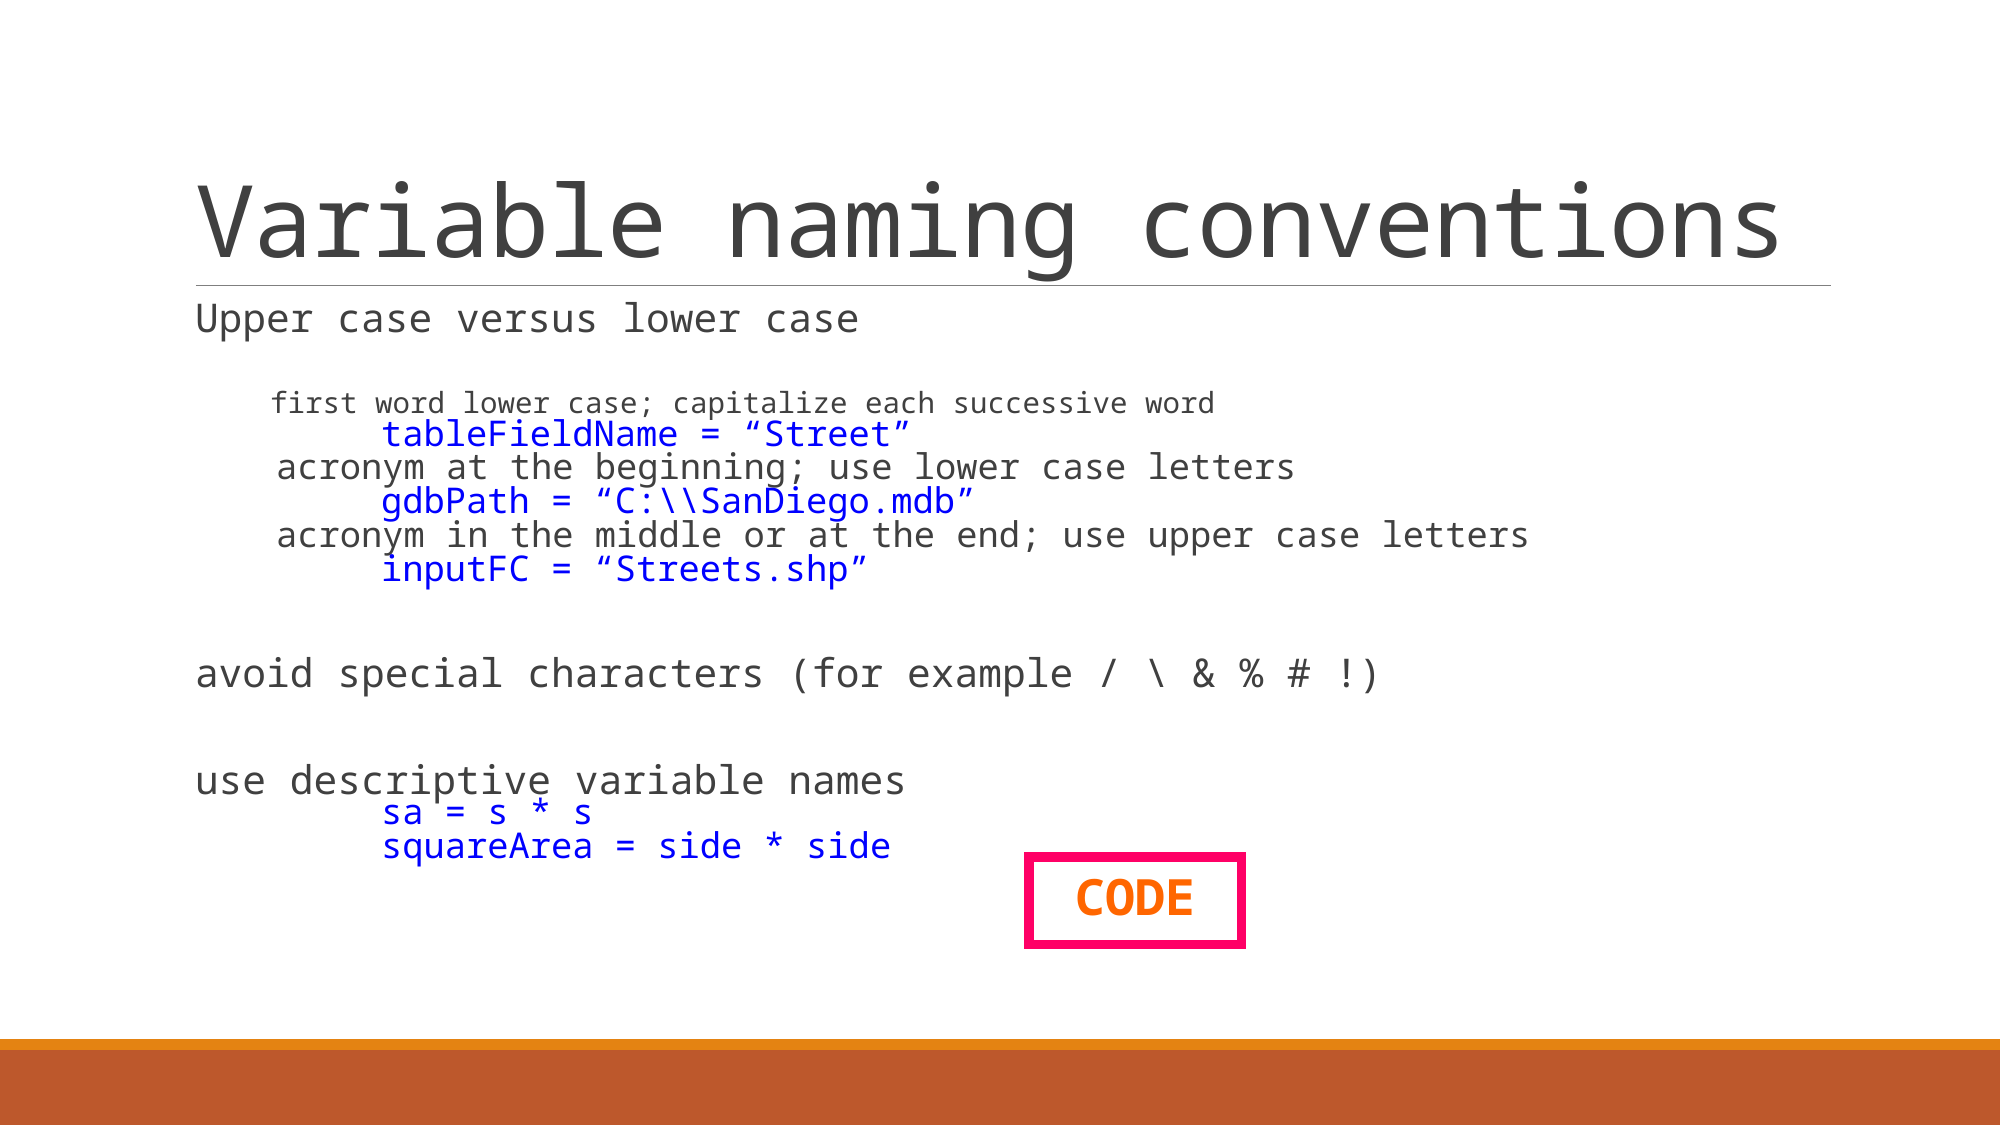

# Variable naming conventions
Upper case versus lower case
first word lower case; capitalize each successive word
 	tableFieldName = “Street”
acronym at the beginning; use lower case letters
 	gdbPath = “C:\\SanDiego.mdb”
acronym in the middle or at the end; use upper case letters
	inputFC = “Streets.shp”
avoid special characters (for example / \ & % # !)
use descriptive variable names
 	sa = s * s
	squareArea = side * side
CODE